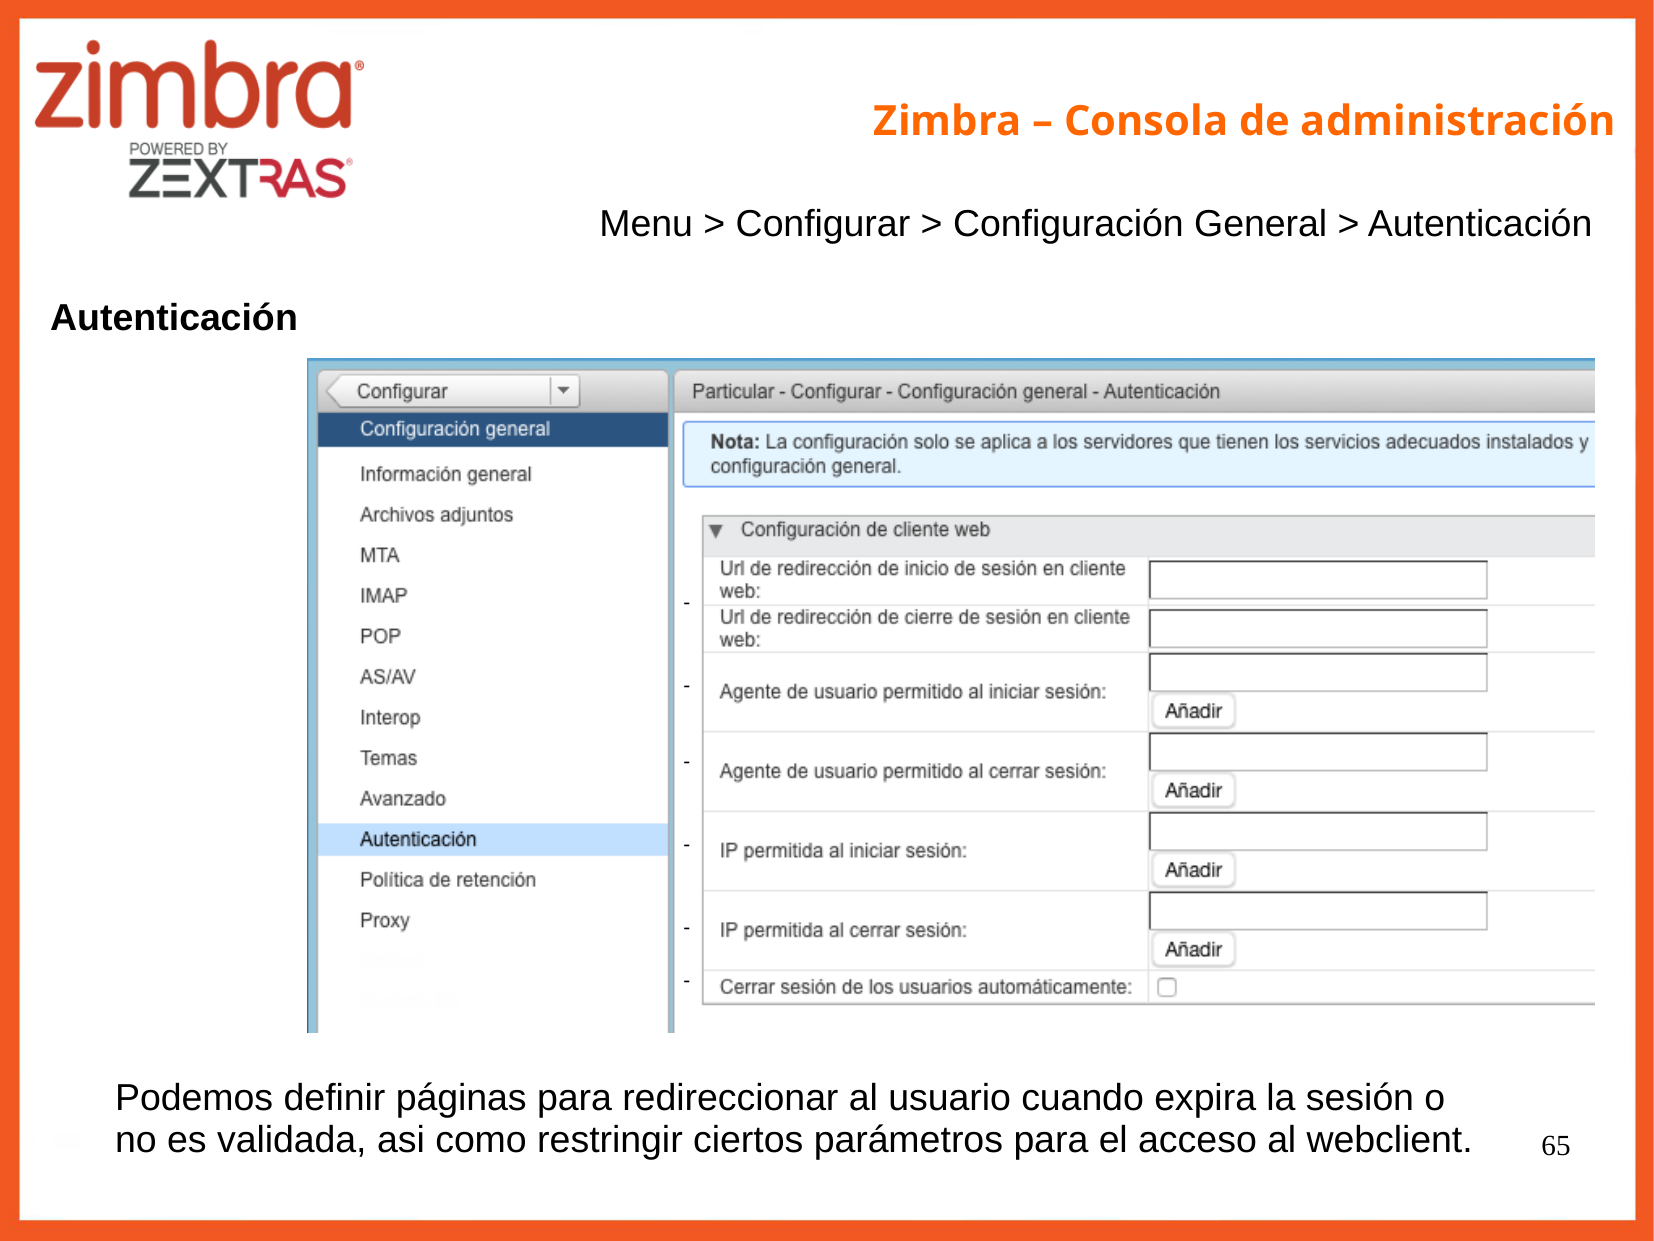

Zimbra – Consola de administración
Menu > Configurar > Configuración General > Autenticación
Autenticación
-
-
-
-
-
-
Podemos definir páginas para redireccionar al usuario cuando expira la sesión o no es validada, asi como restringir ciertos parámetros para el acceso al webclient.
65